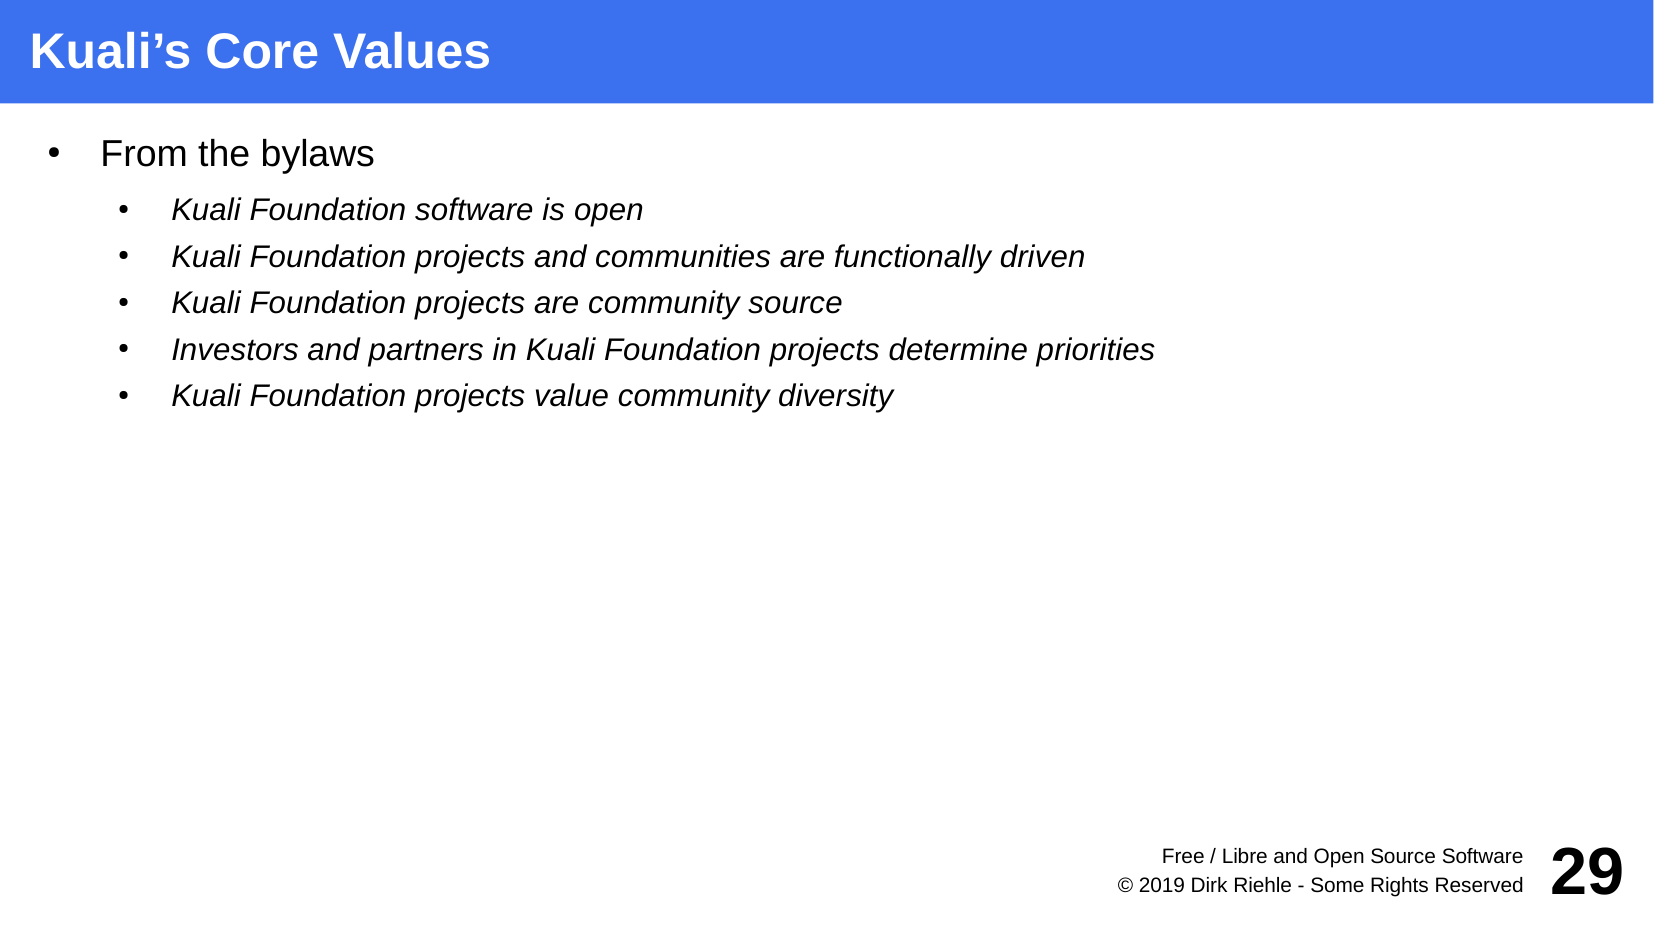

# Kuali’s Core Values
From the bylaws
Kuali Foundation software is open
Kuali Foundation projects and communities are functionally driven
Kuali Foundation projects are community source
Investors and partners in Kuali Foundation projects determine priorities
Kuali Foundation projects value community diversity
Free / Libre and Open Source Software
29
© 2019 Dirk Riehle - Some Rights Reserved